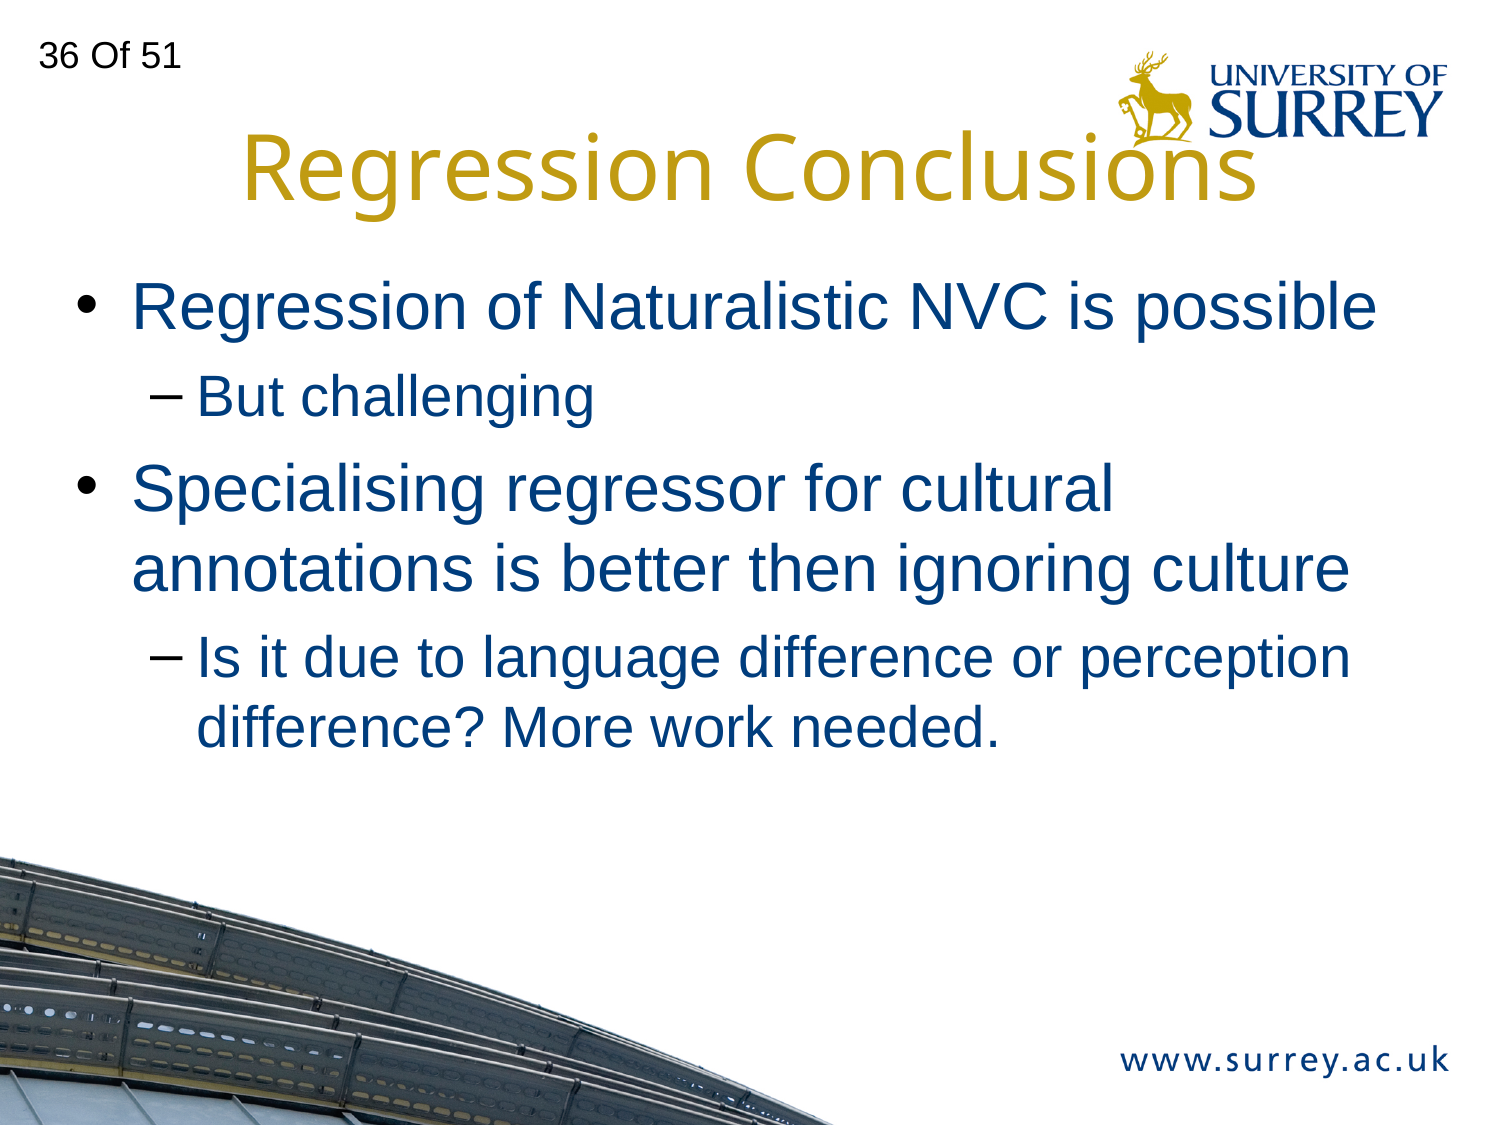

# Regression Conclusions
Regression of Naturalistic NVC is possible
But challenging
Specialising regressor for cultural annotations is better then ignoring culture
Is it due to language difference or perception difference? More work needed.